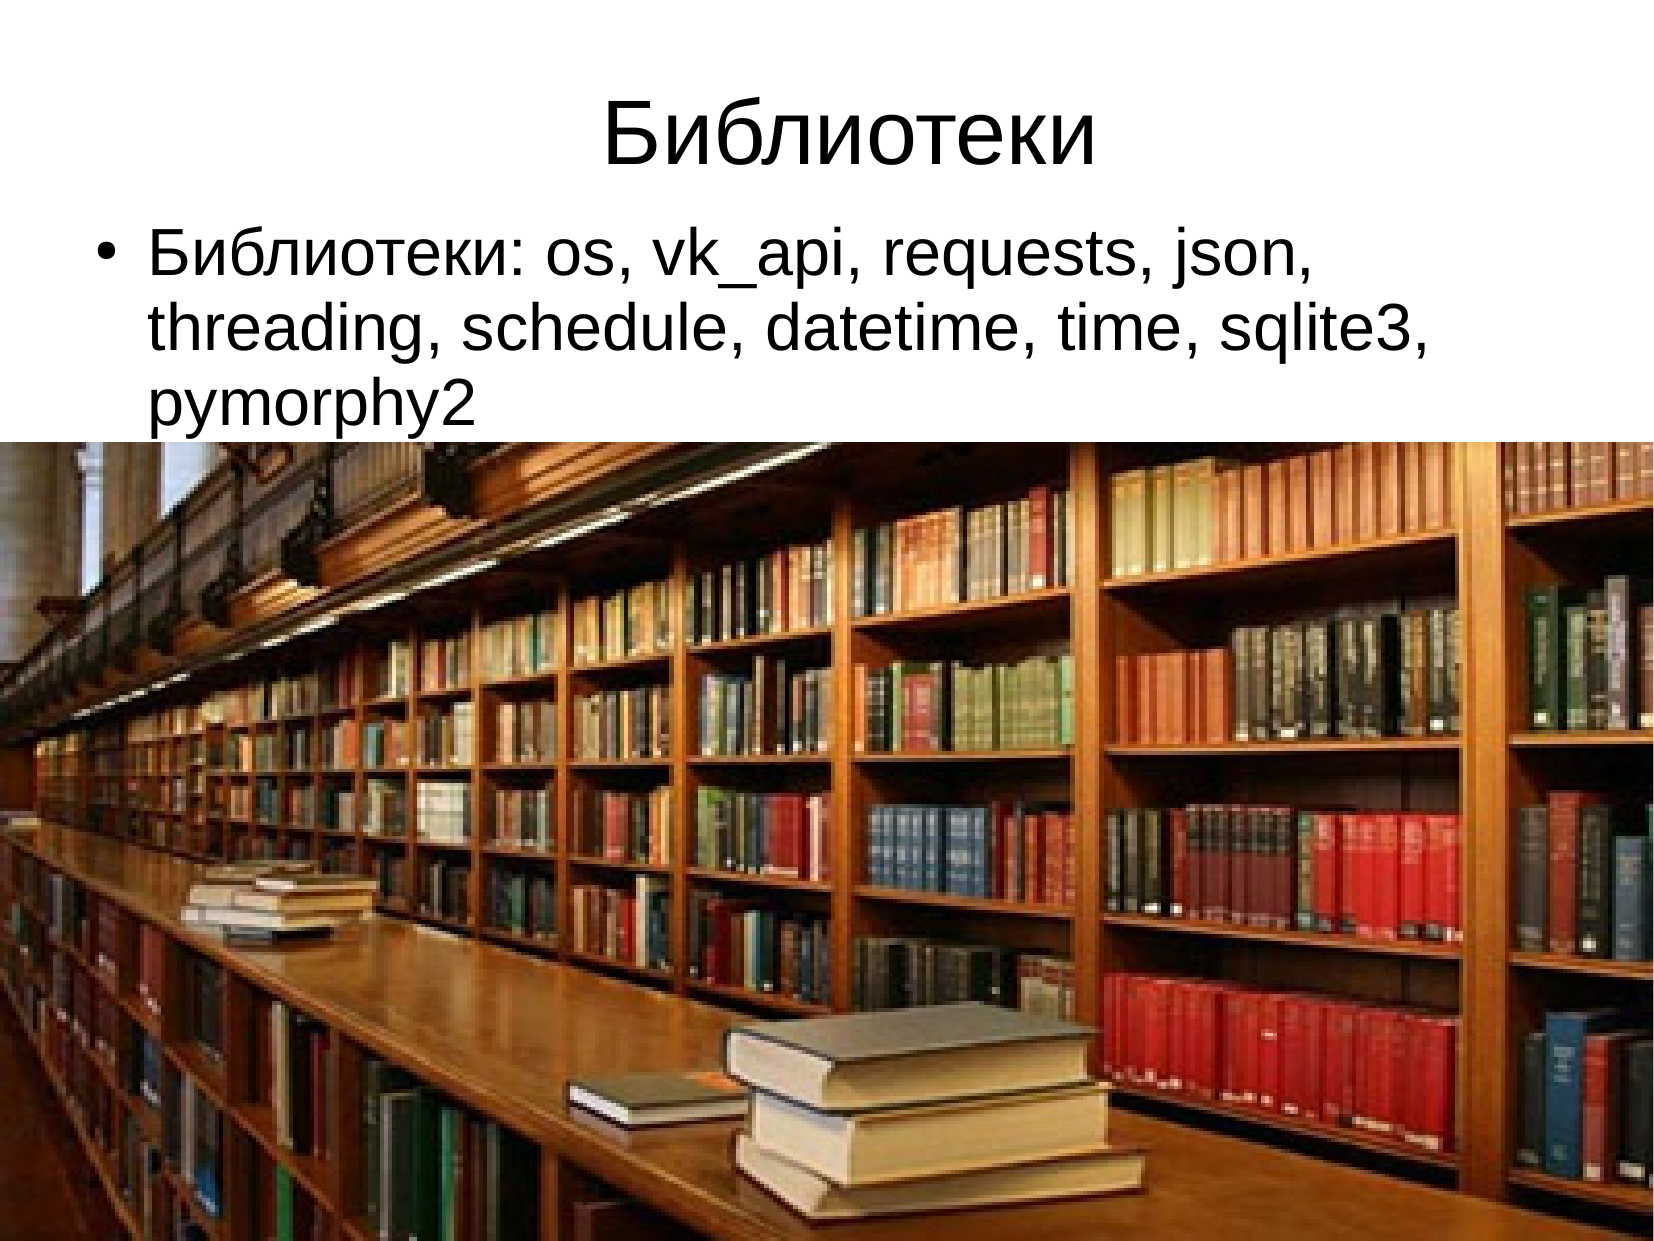

# Библиотеки
Библиотеки: os, vk_api, requests, json, threading, schedule, datetime, time, sqlite3, pymorphy2